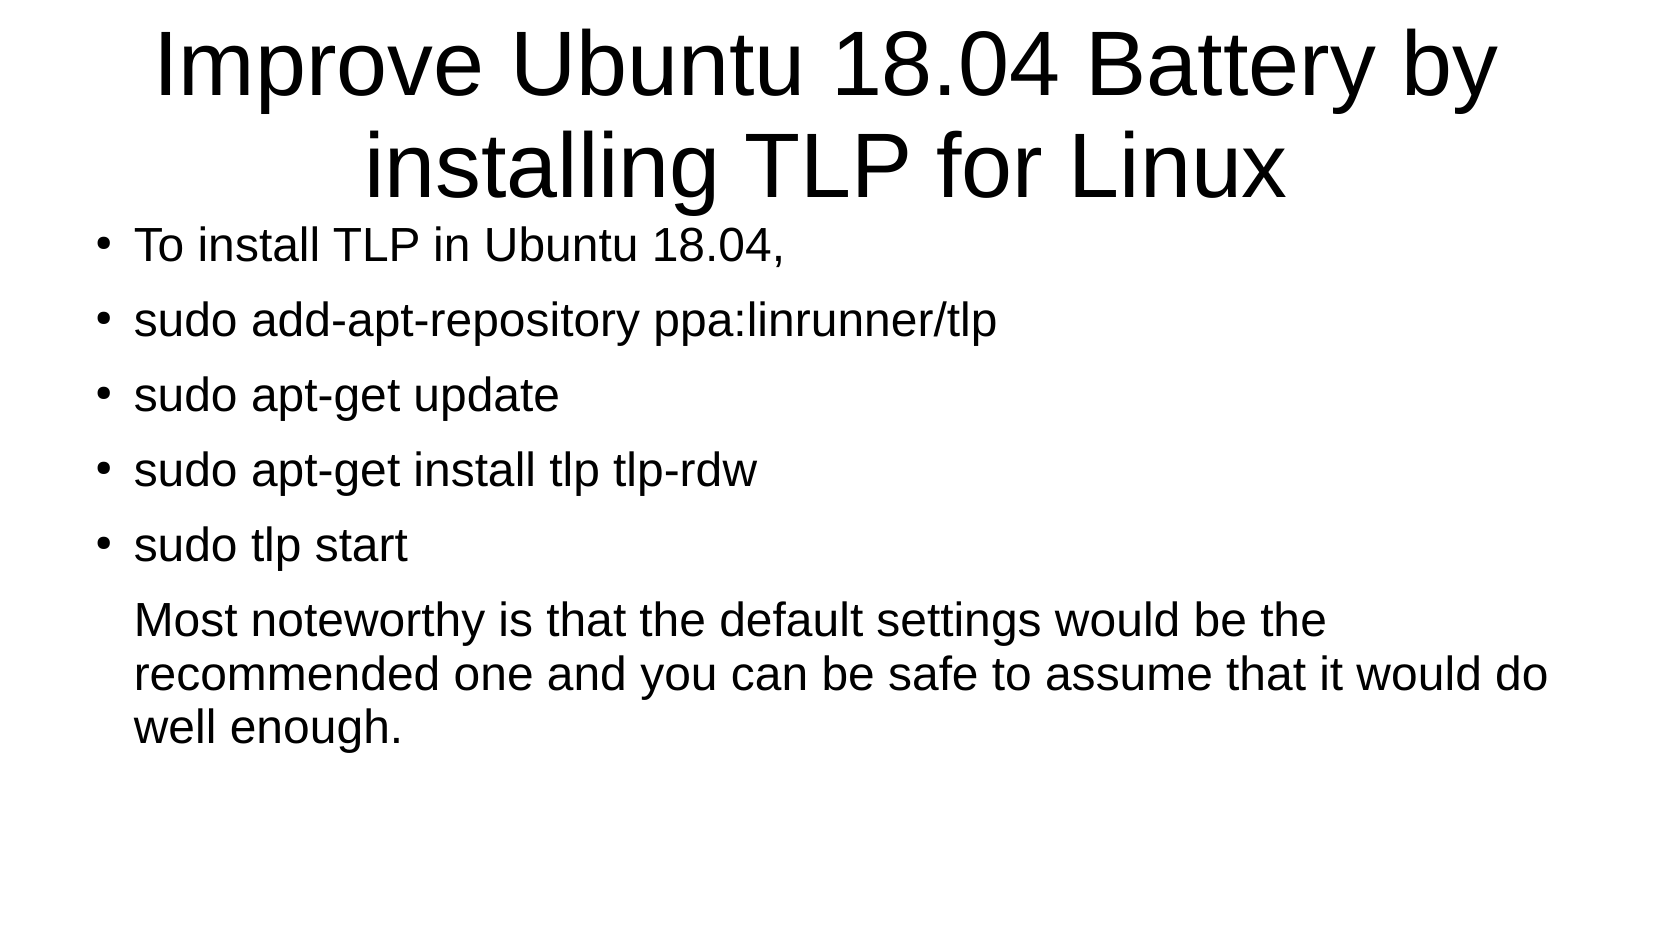

# Improve Ubuntu 18.04 Battery by installing TLP for Linux
To install TLP in Ubuntu 18.04,
sudo add-apt-repository ppa:linrunner/tlp
sudo apt-get update
sudo apt-get install tlp tlp-rdw
sudo tlp start
Most noteworthy is that the default settings would be the recommended one and you can be safe to assume that it would do well enough.